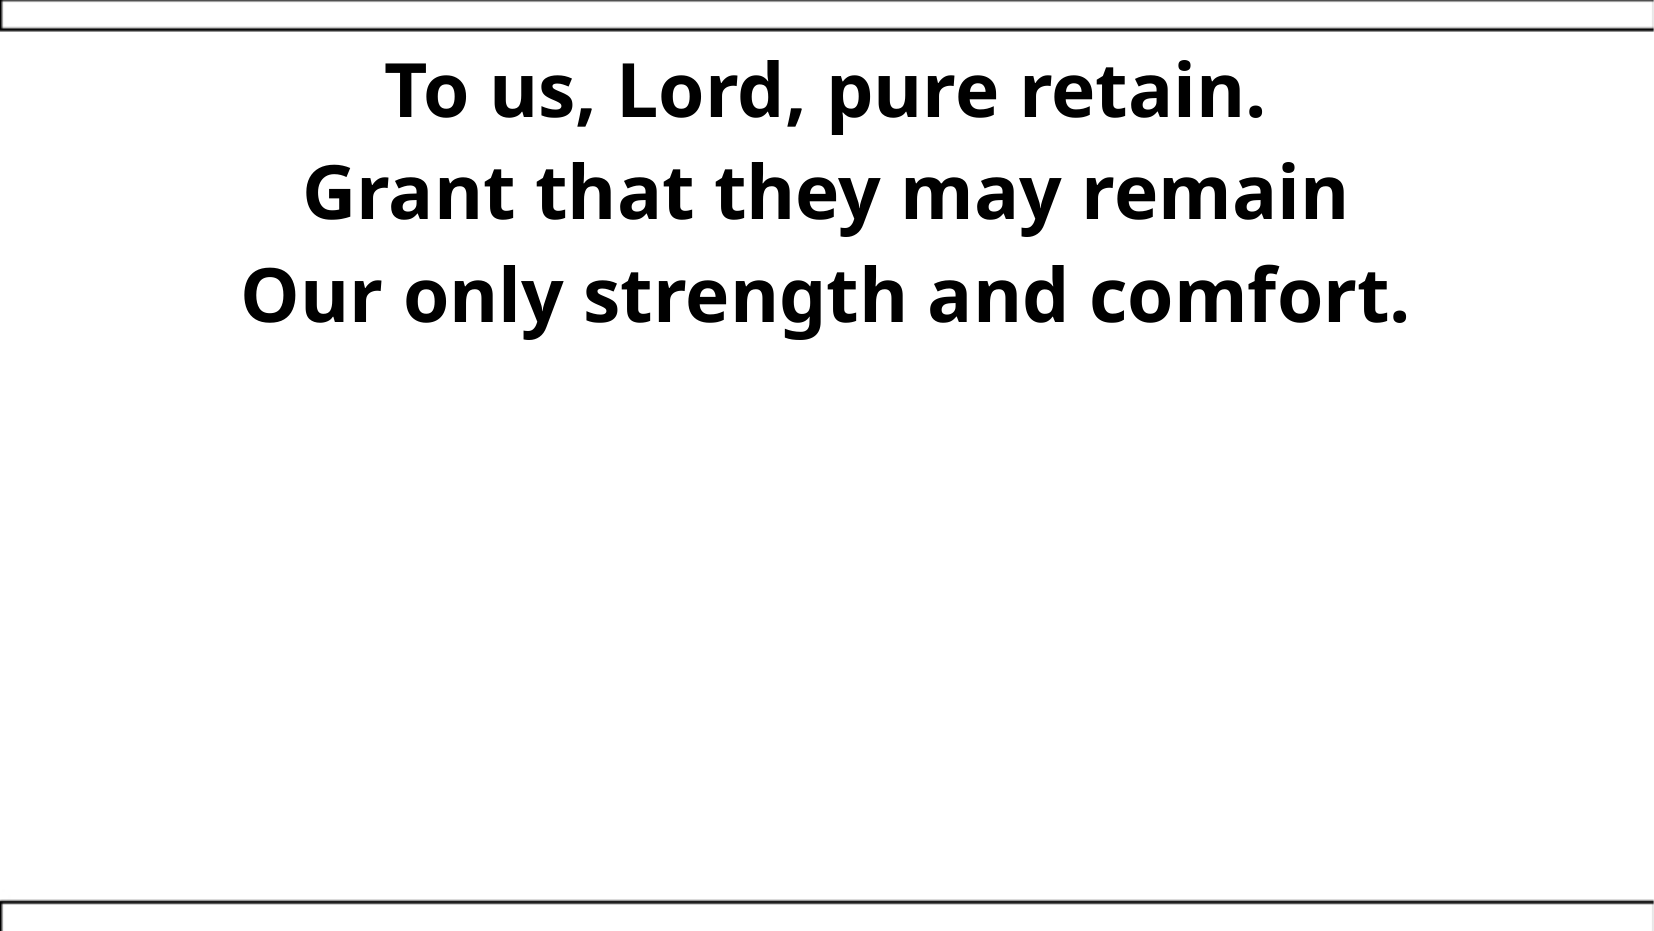

To us, Lord, pure retain.
Grant that they may remain
Our only strength and comfort.